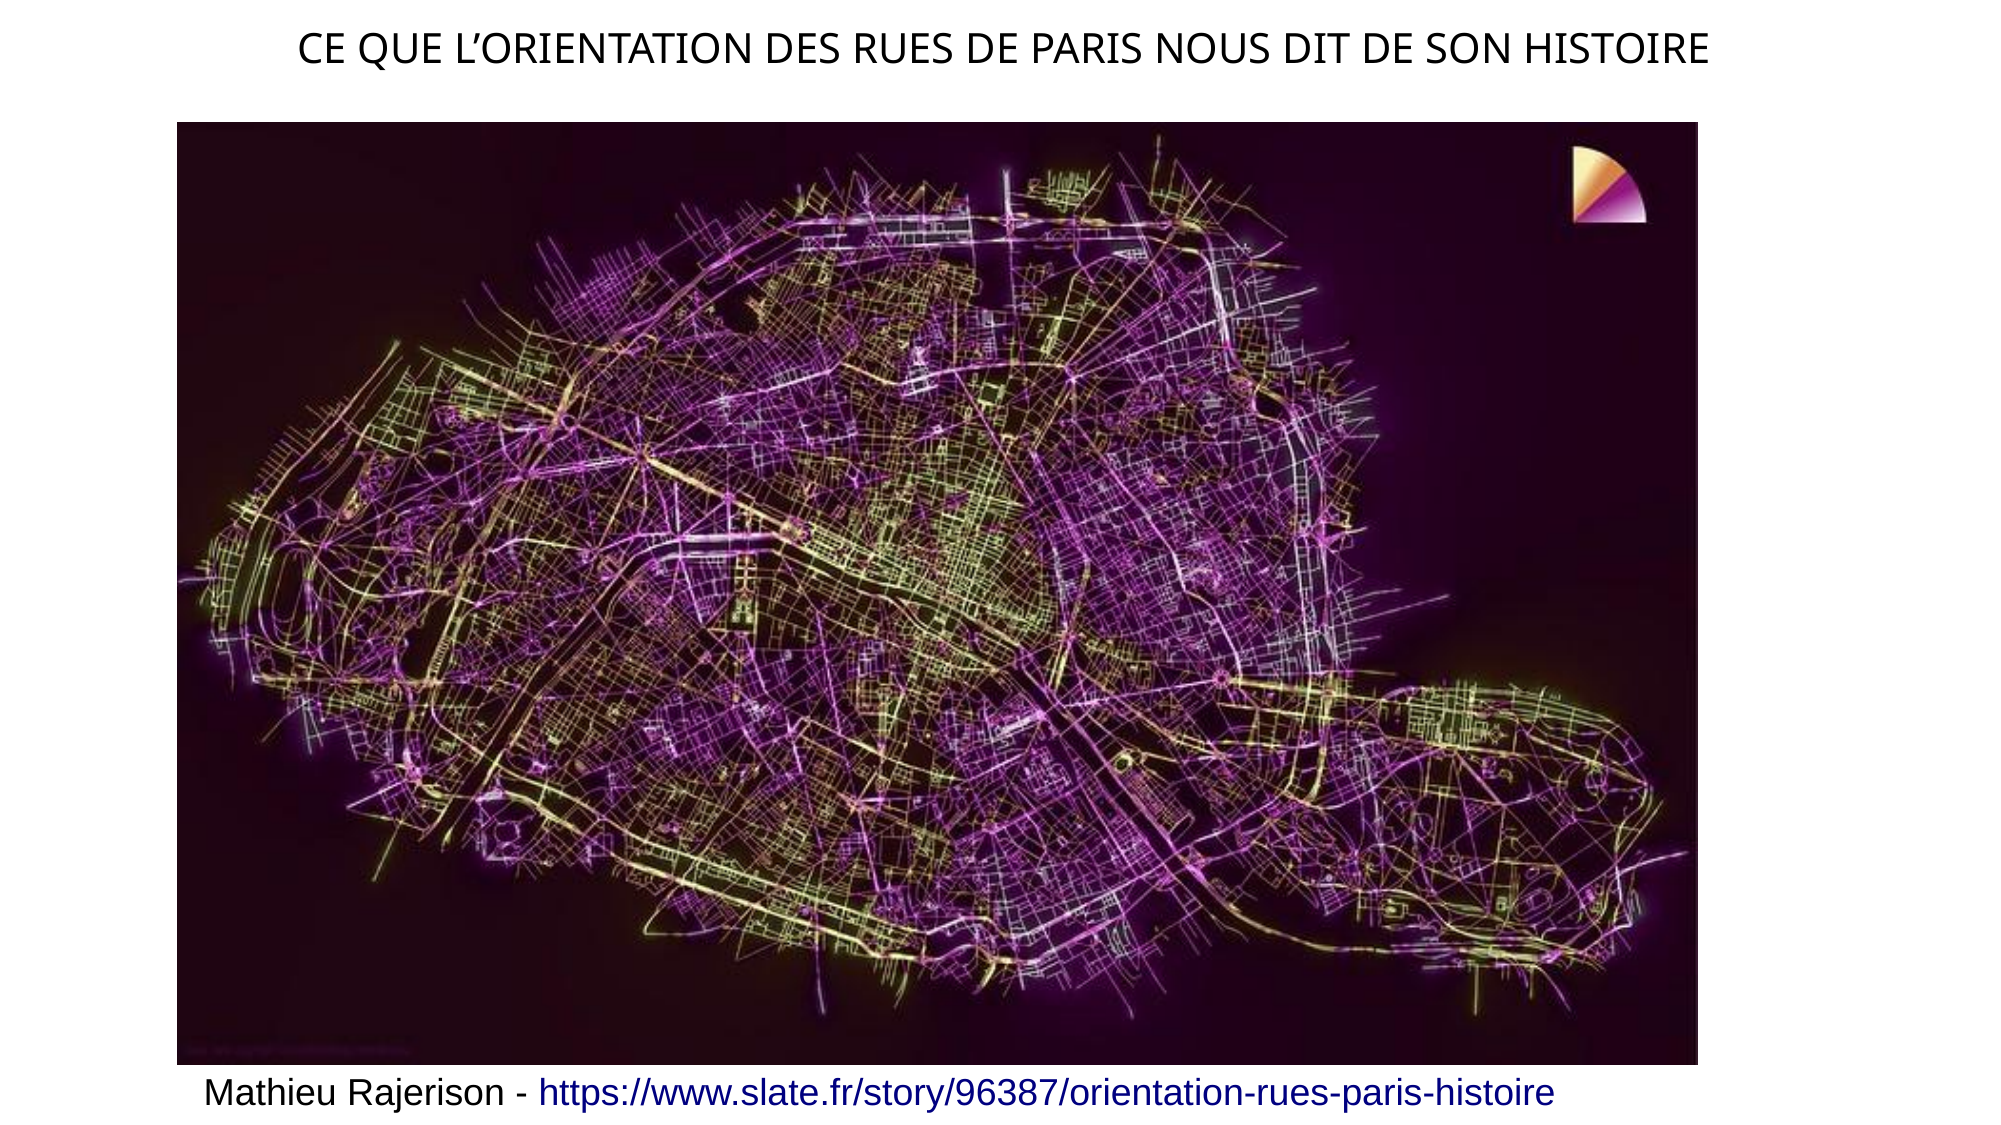

Ce que l’orientation des rues de paris nous dit de son histoire
Mathieu Rajerison - https://www.slate.fr/story/96387/orientation-rues-paris-histoire